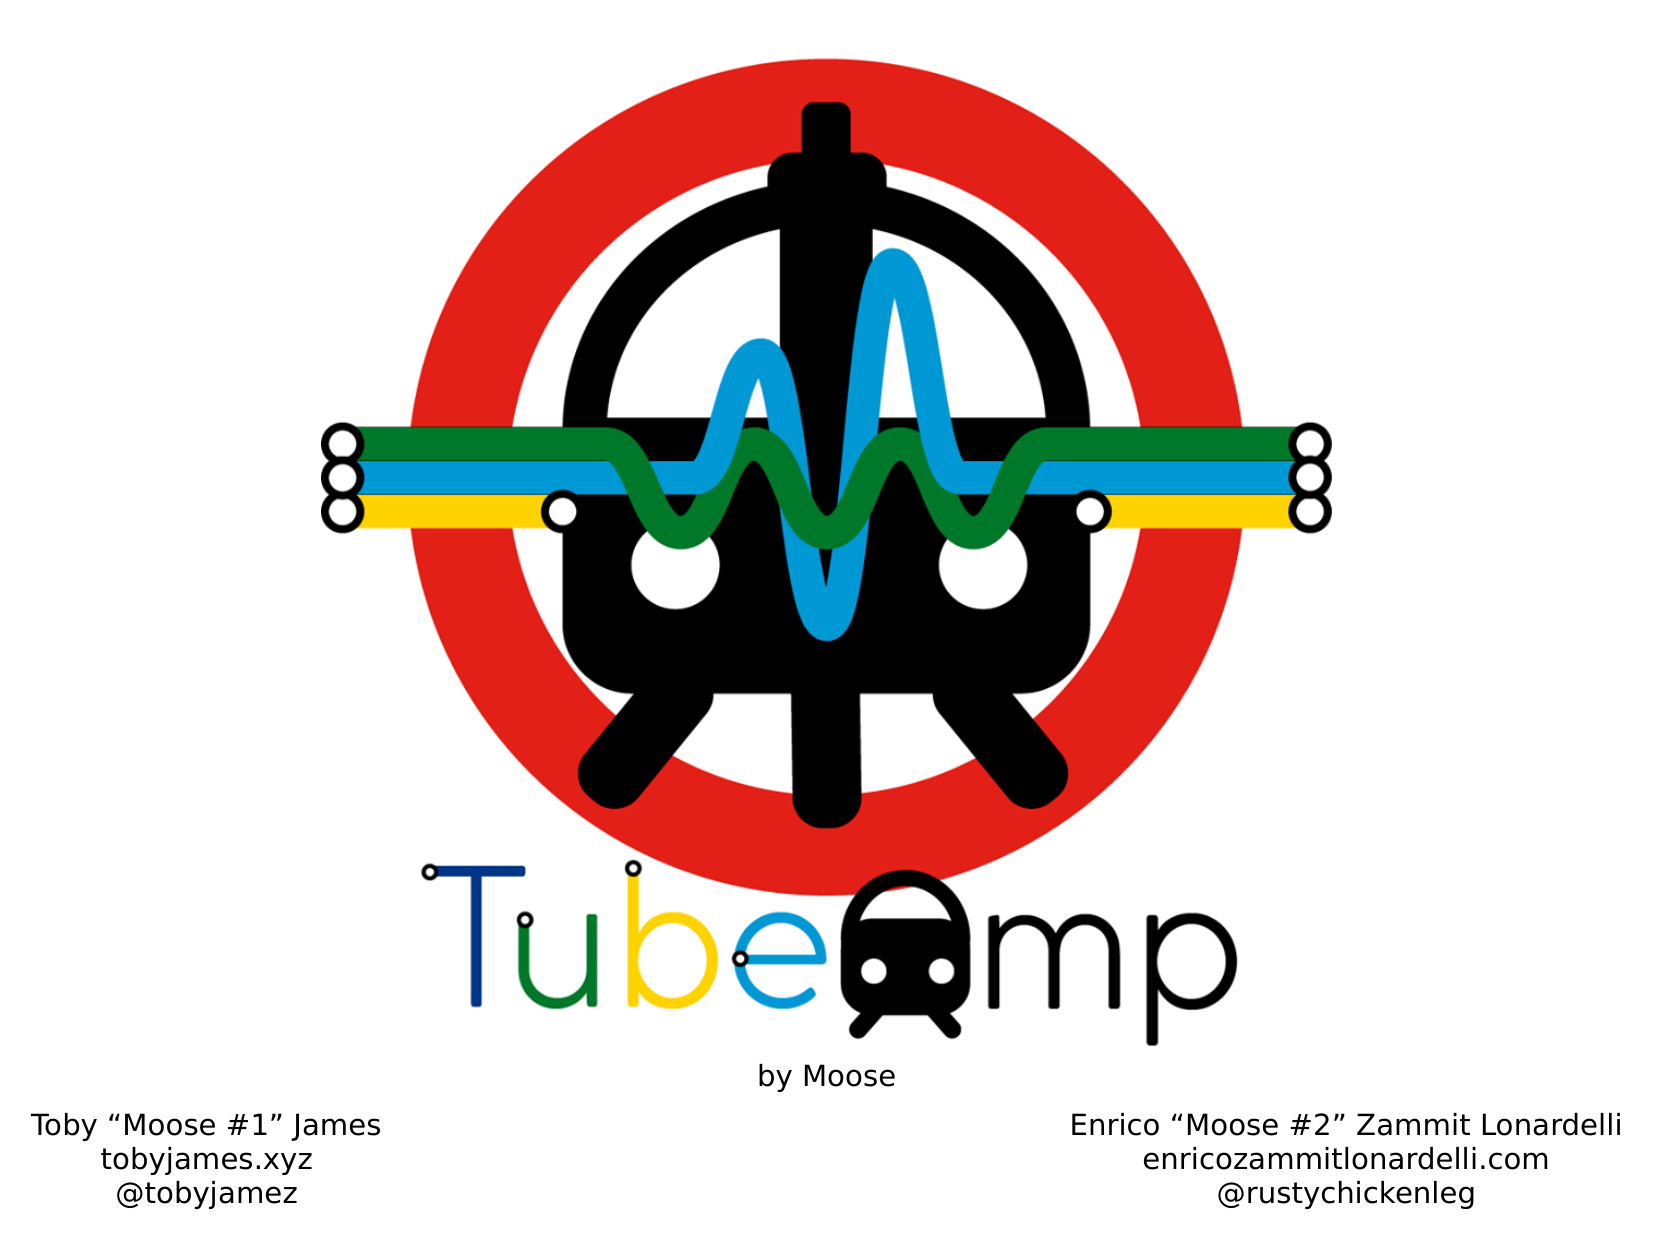

by Moose
Toby “Moose #1” James
tobyjames.xyz
@tobyjamez
Enrico “Moose #2” Zammit Lonardelli
enricozammitlonardelli.com
@rustychickenleg